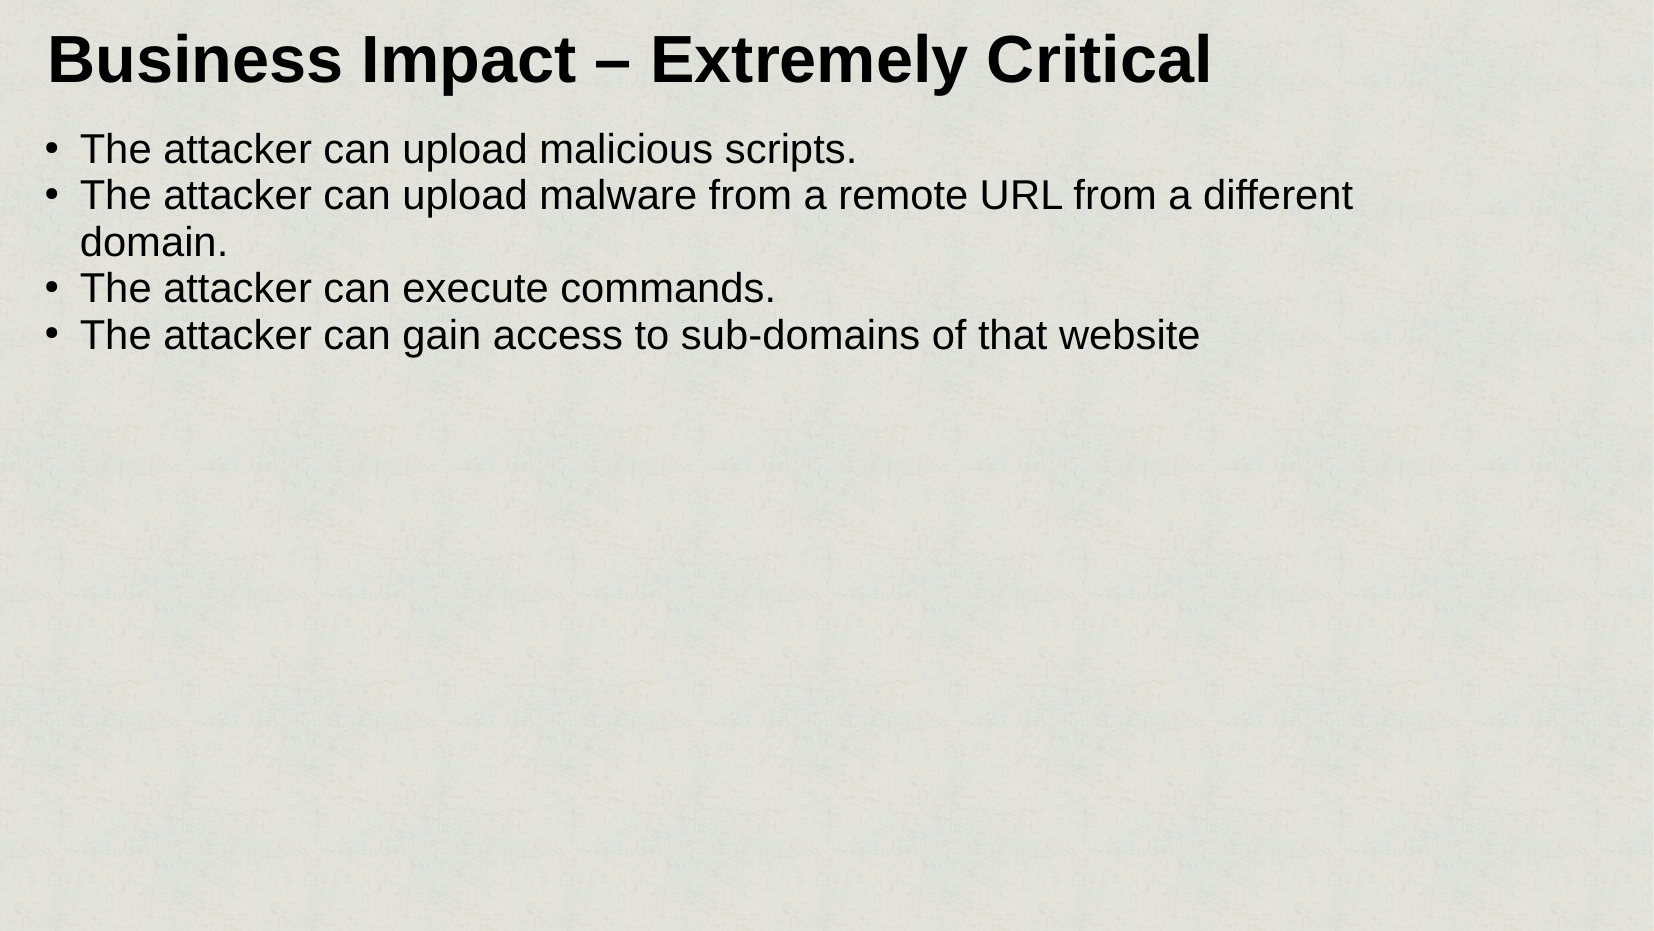

# Business Impact – Extremely Critical
The attacker can upload malicious scripts.
The attacker can upload malware from a remote URL from a different domain.
The attacker can execute commands.
The attacker can gain access to sub-domains of that website